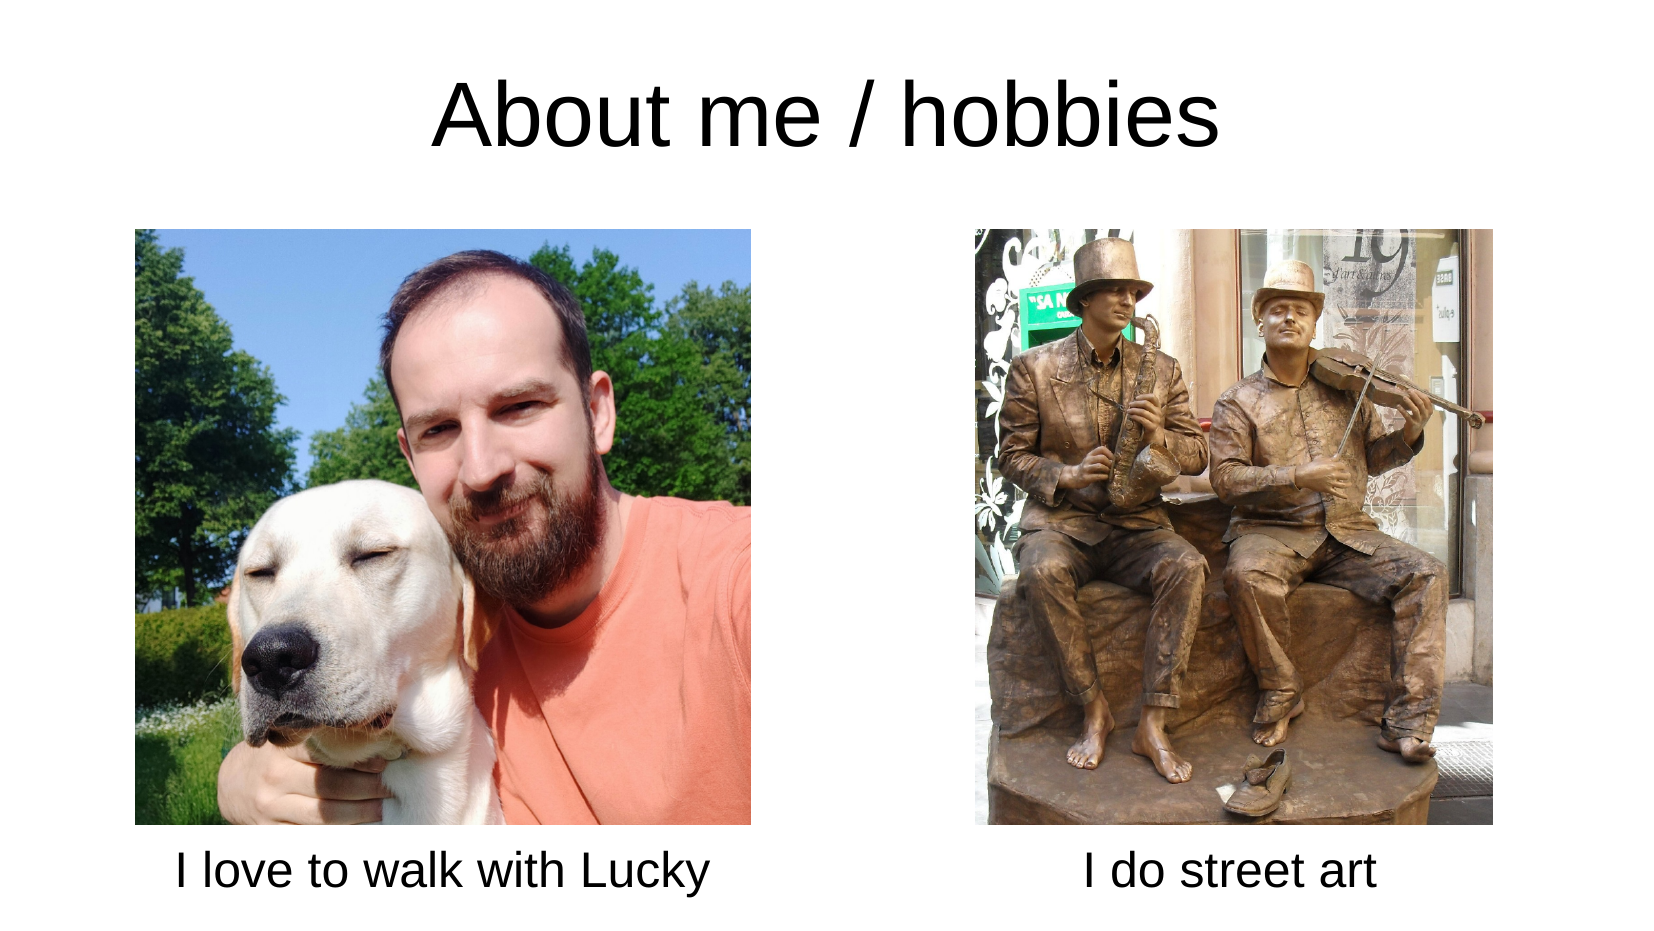

# About me / hobbies
I love to walk with Lucky
I do street art